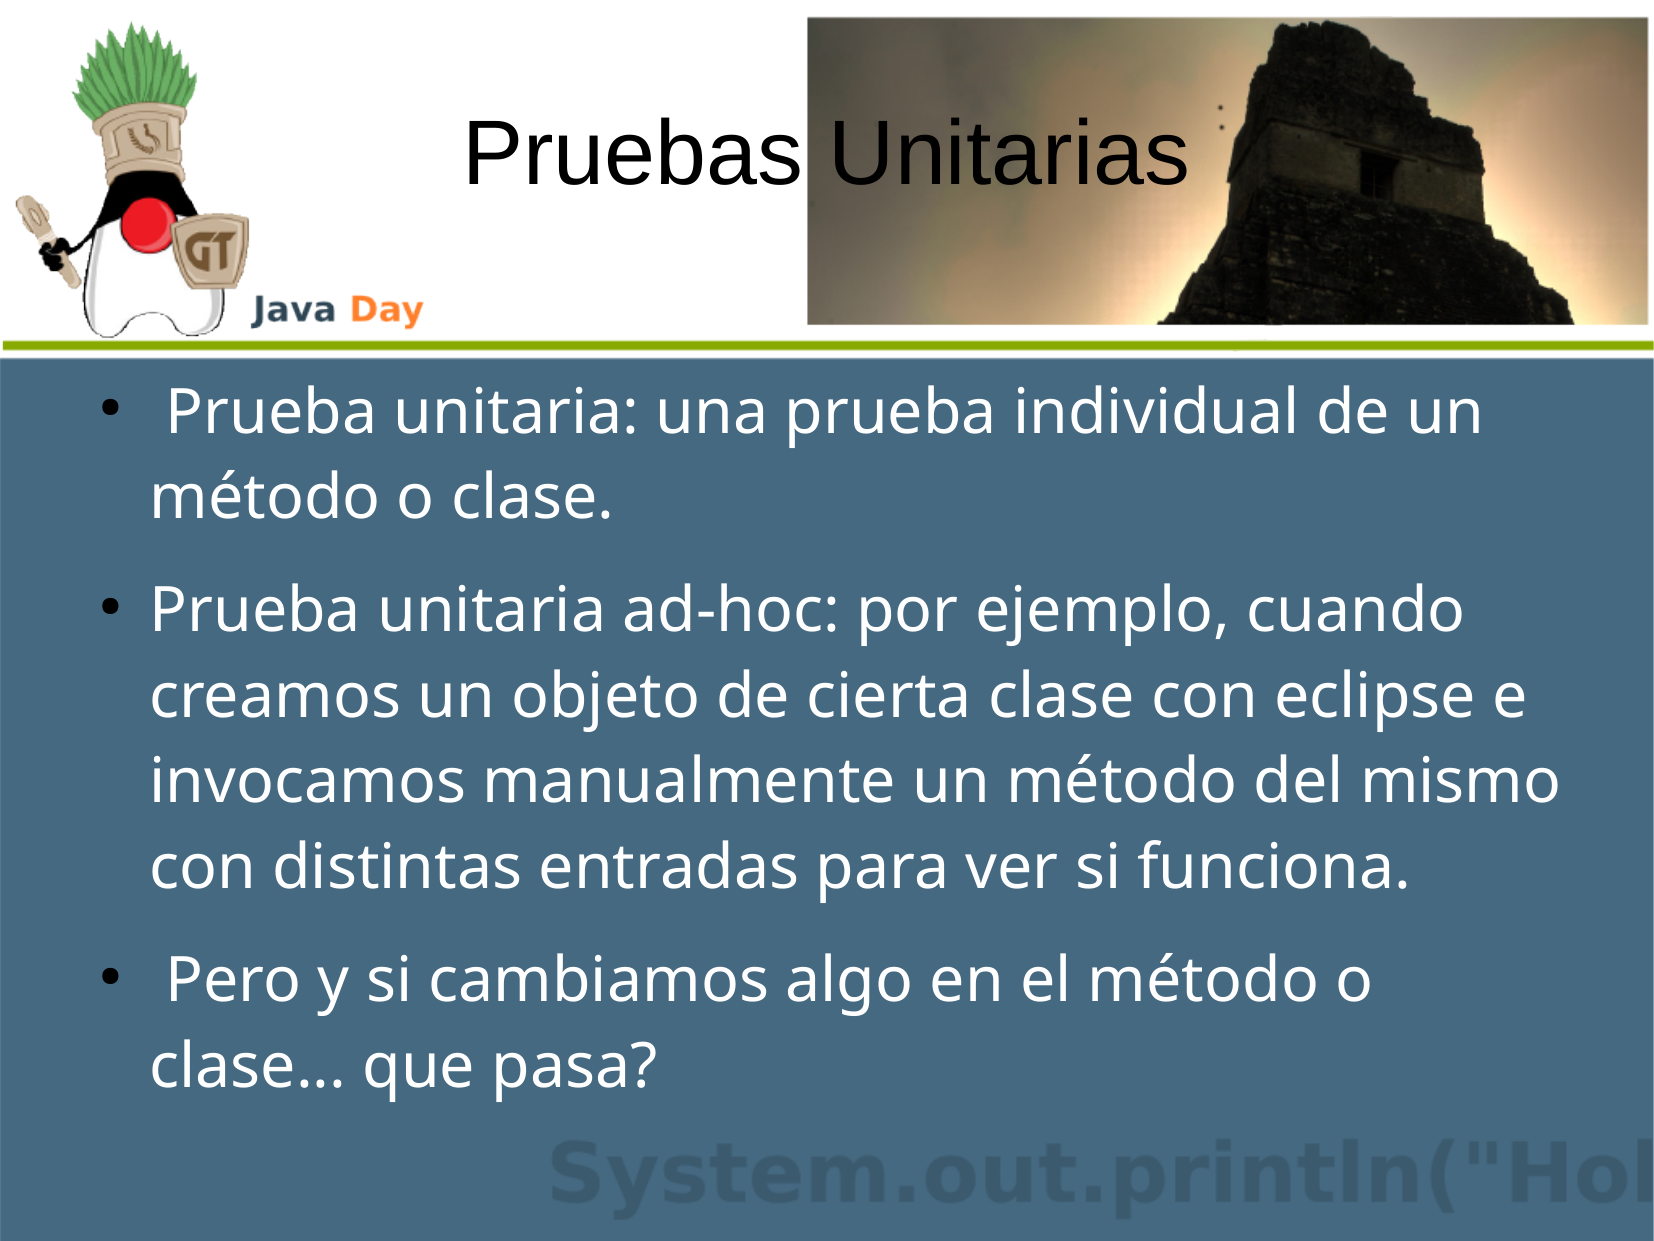

# Pruebas Unitarias
 Prueba unitaria: una prueba individual de un método o clase.
Prueba unitaria ad-hoc: por ejemplo, cuando creamos un objeto de cierta clase con eclipse e invocamos manualmente un método del mismo con distintas entradas para ver si funciona.
 Pero y si cambiamos algo en el método o clase... que pasa?